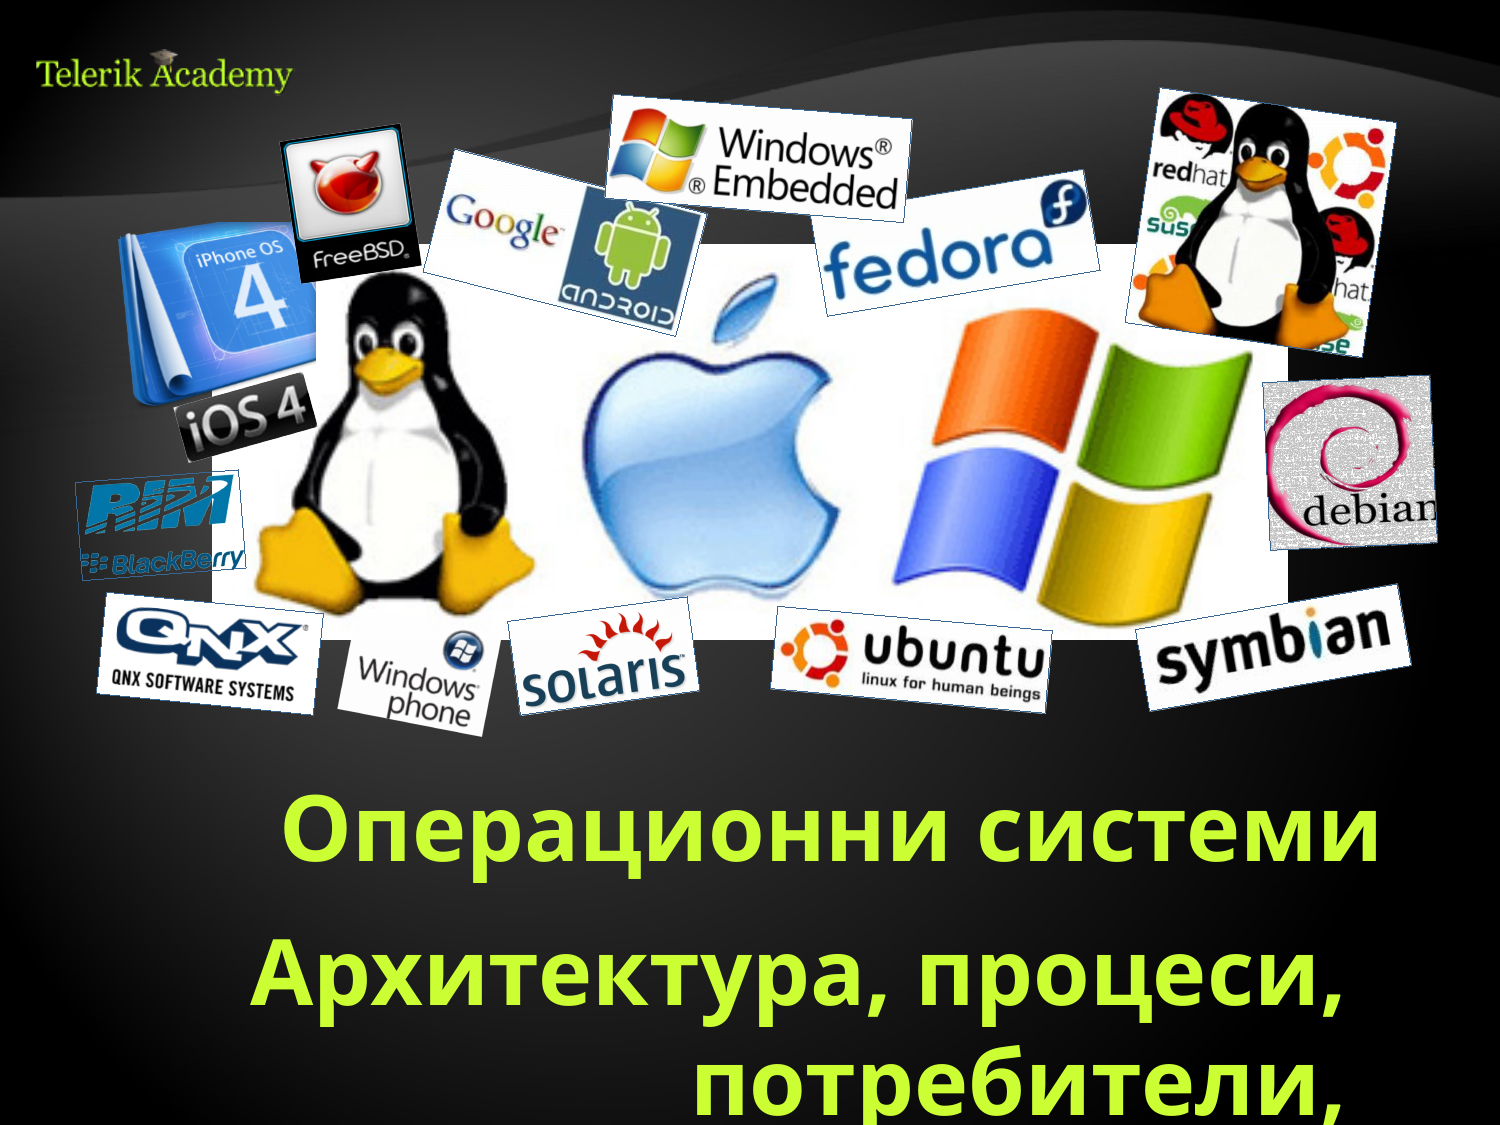

# Операционни системи
Архитектура, процеси, потребители, потребителски интерфейс, файлови системи